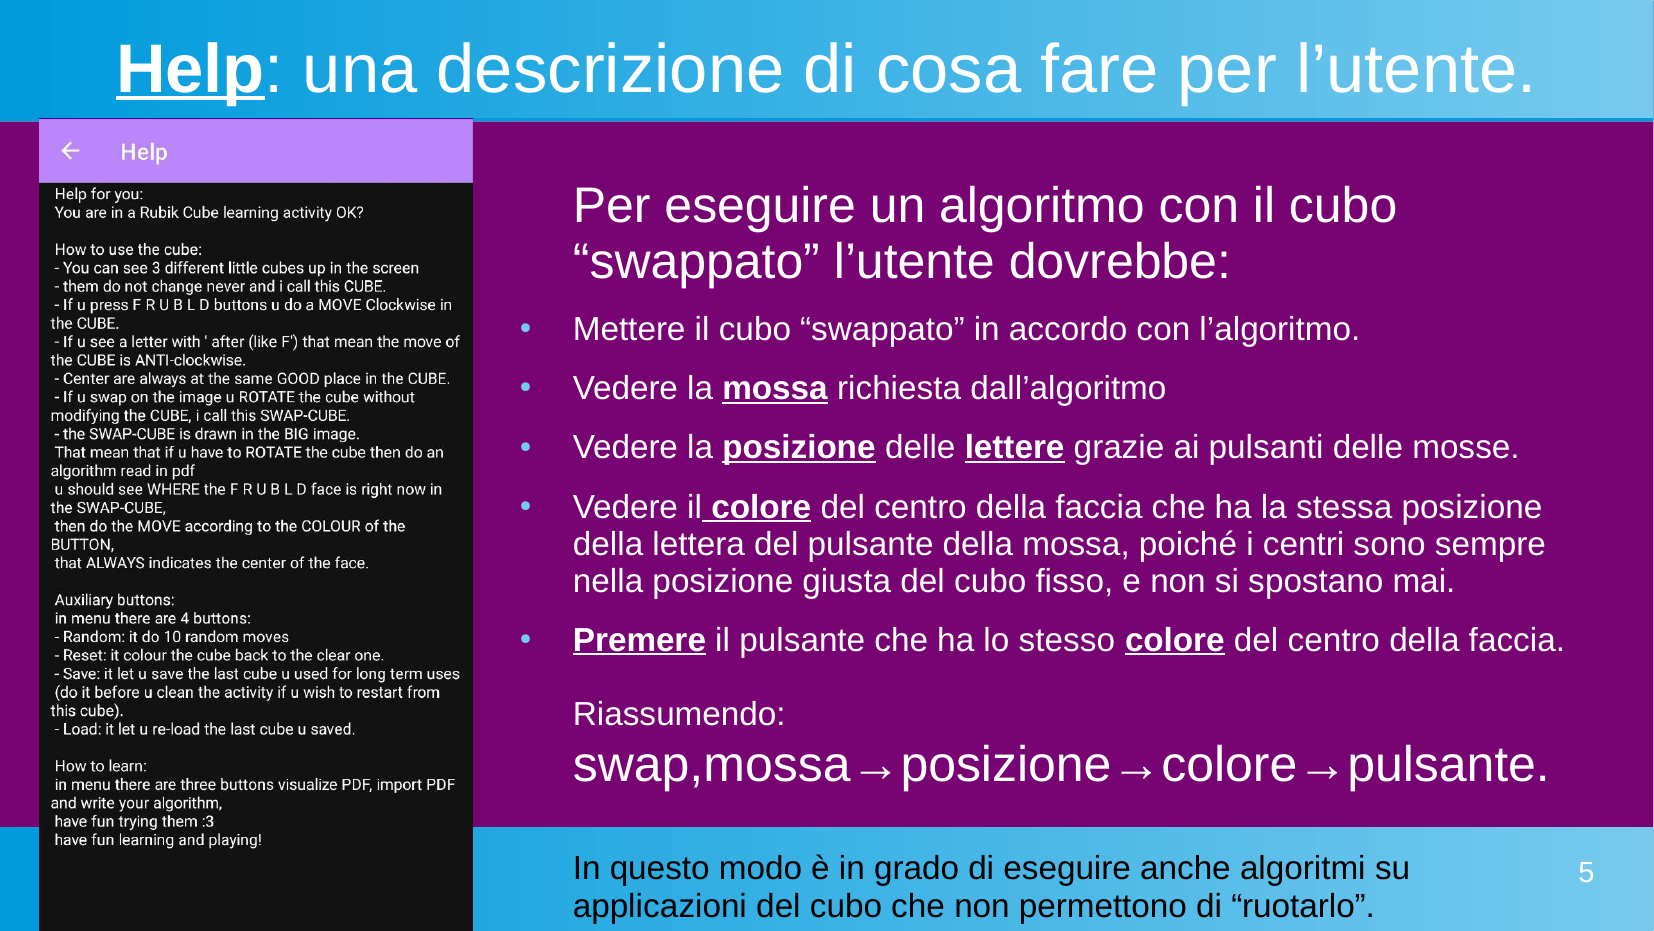

# Help: una descrizione di cosa fare per l’utente.
Per eseguire un algoritmo con il cubo “swappato” l’utente dovrebbe:
Mettere il cubo “swappato” in accordo con l’algoritmo.
Vedere la mossa richiesta dall’algoritmo
Vedere la posizione delle lettere grazie ai pulsanti delle mosse.
Vedere il colore del centro della faccia che ha la stessa posizione della lettera del pulsante della mossa, poiché i centri sono sempre nella posizione giusta del cubo fisso, e non si spostano mai.
Premere il pulsante che ha lo stesso colore del centro della faccia.
Riassumendo: swap,mossa→posizione→colore→pulsante.
In questo modo è in grado di eseguire anche algoritmi su applicazioni del cubo che non permettono di “ruotarlo”.
5